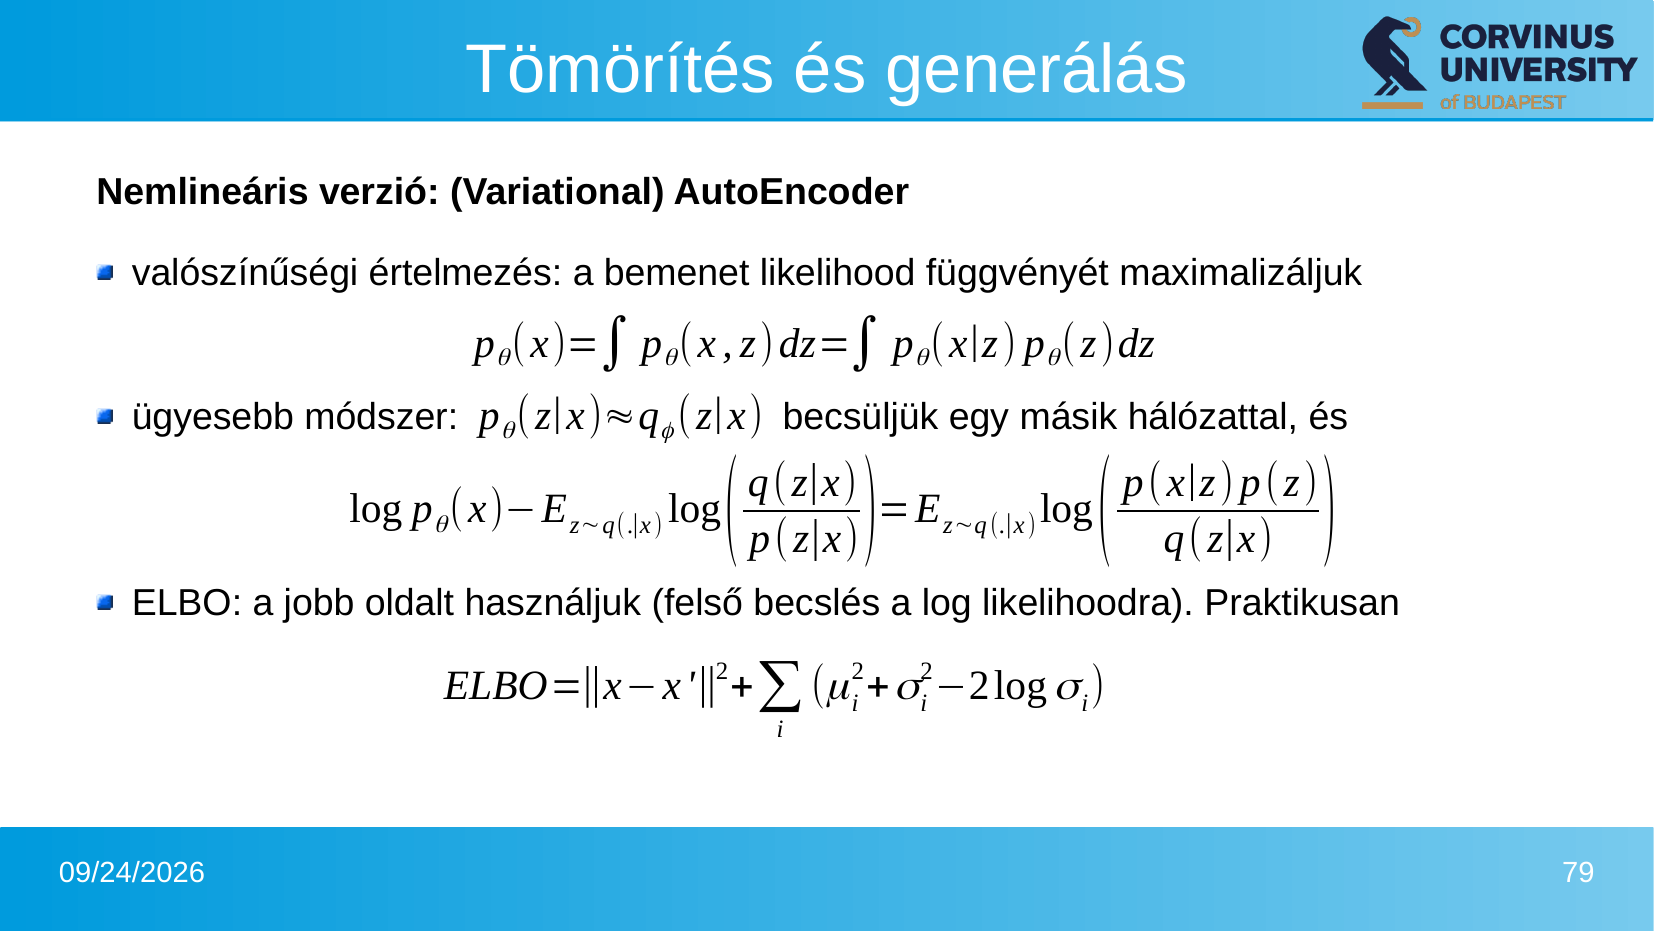

# Tömörítés és generálás
Nemlineáris verzió: (Variational) AutoEncoder
valószínűségi értelmezés: a bemenet likelihood függvényét maximalizáljuk
ügyesebb módszer: becsüljük egy másik hálózattal, és
ELBO: a jobb oldalt használjuk (felső becslés a log likelihoodra). Praktikusan
79